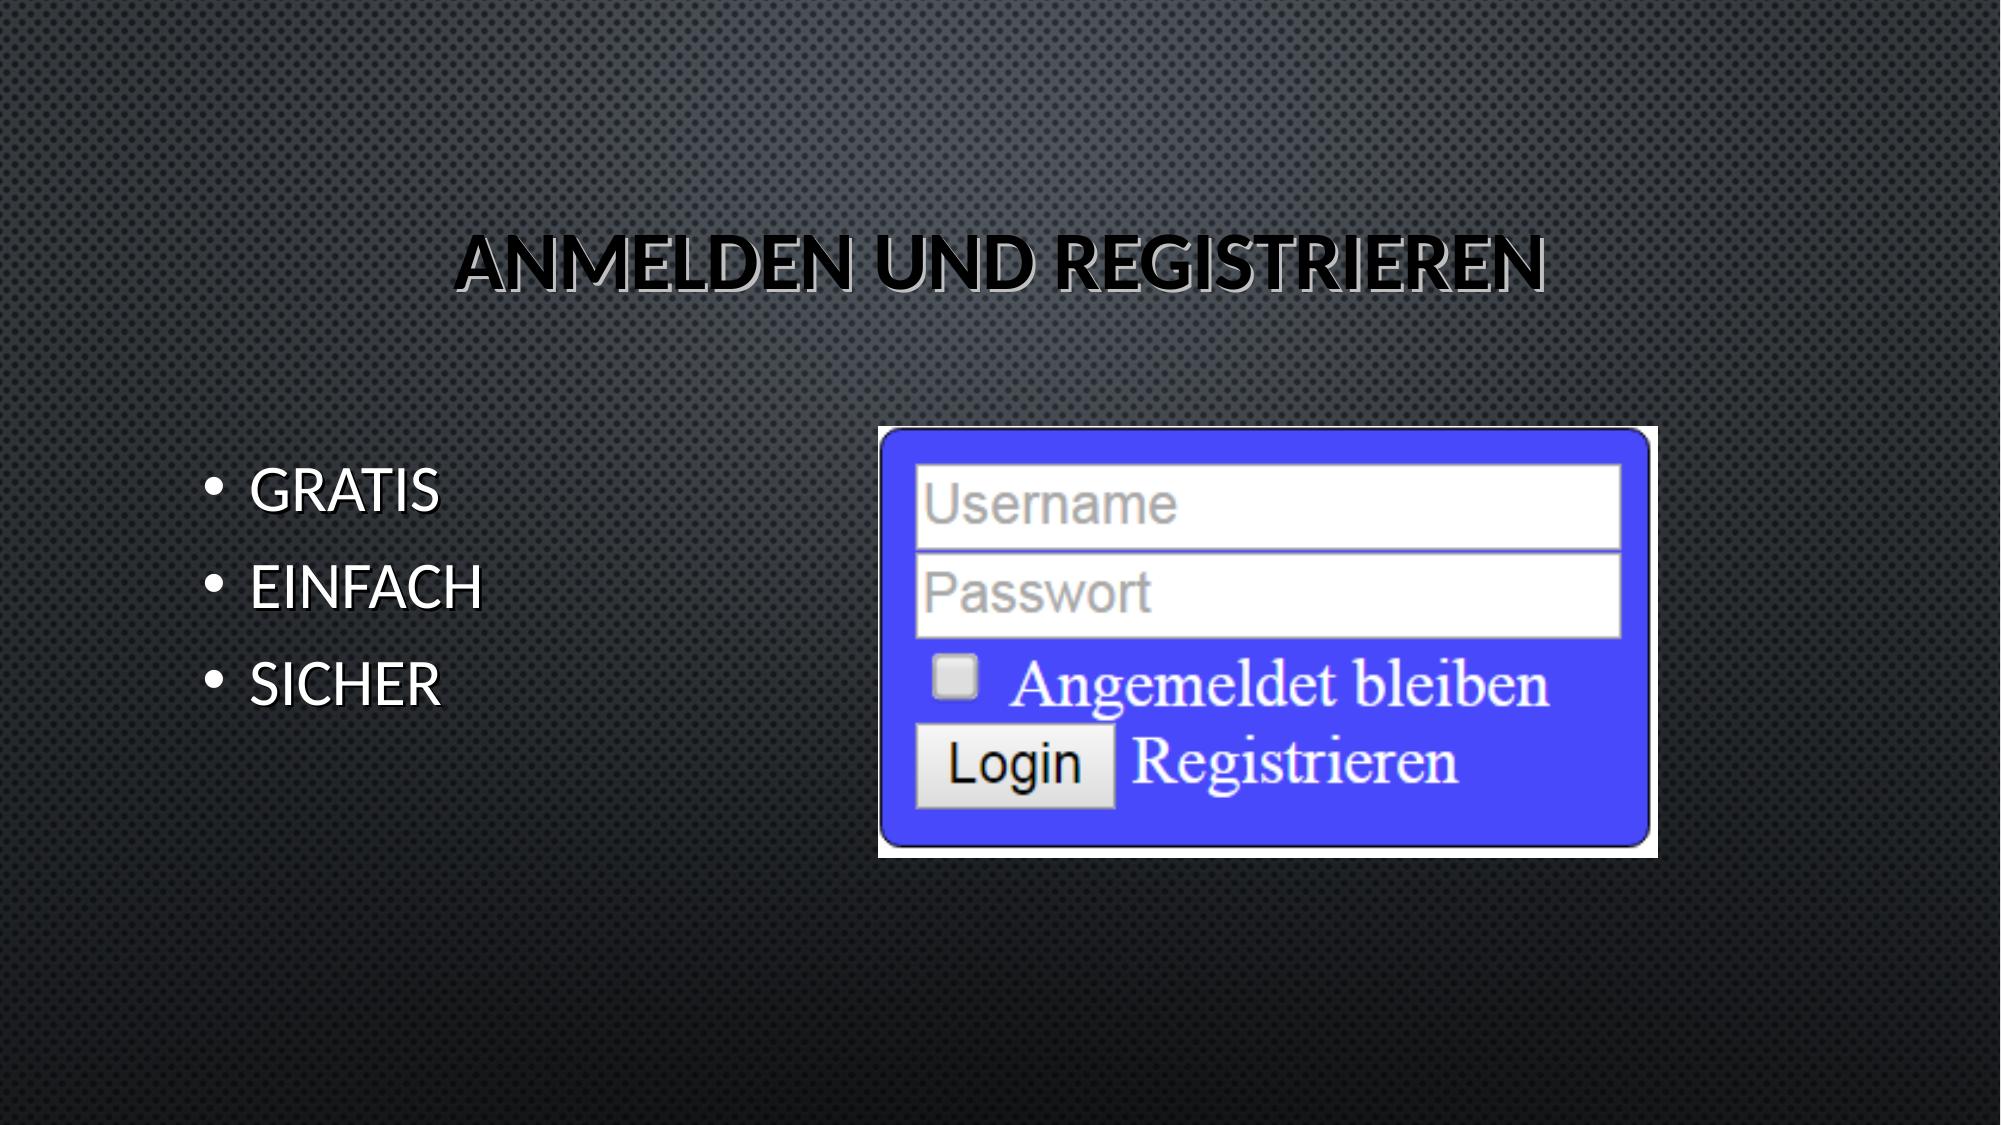

# Anmelden und registrieren
Gratis
Einfach
Sicher